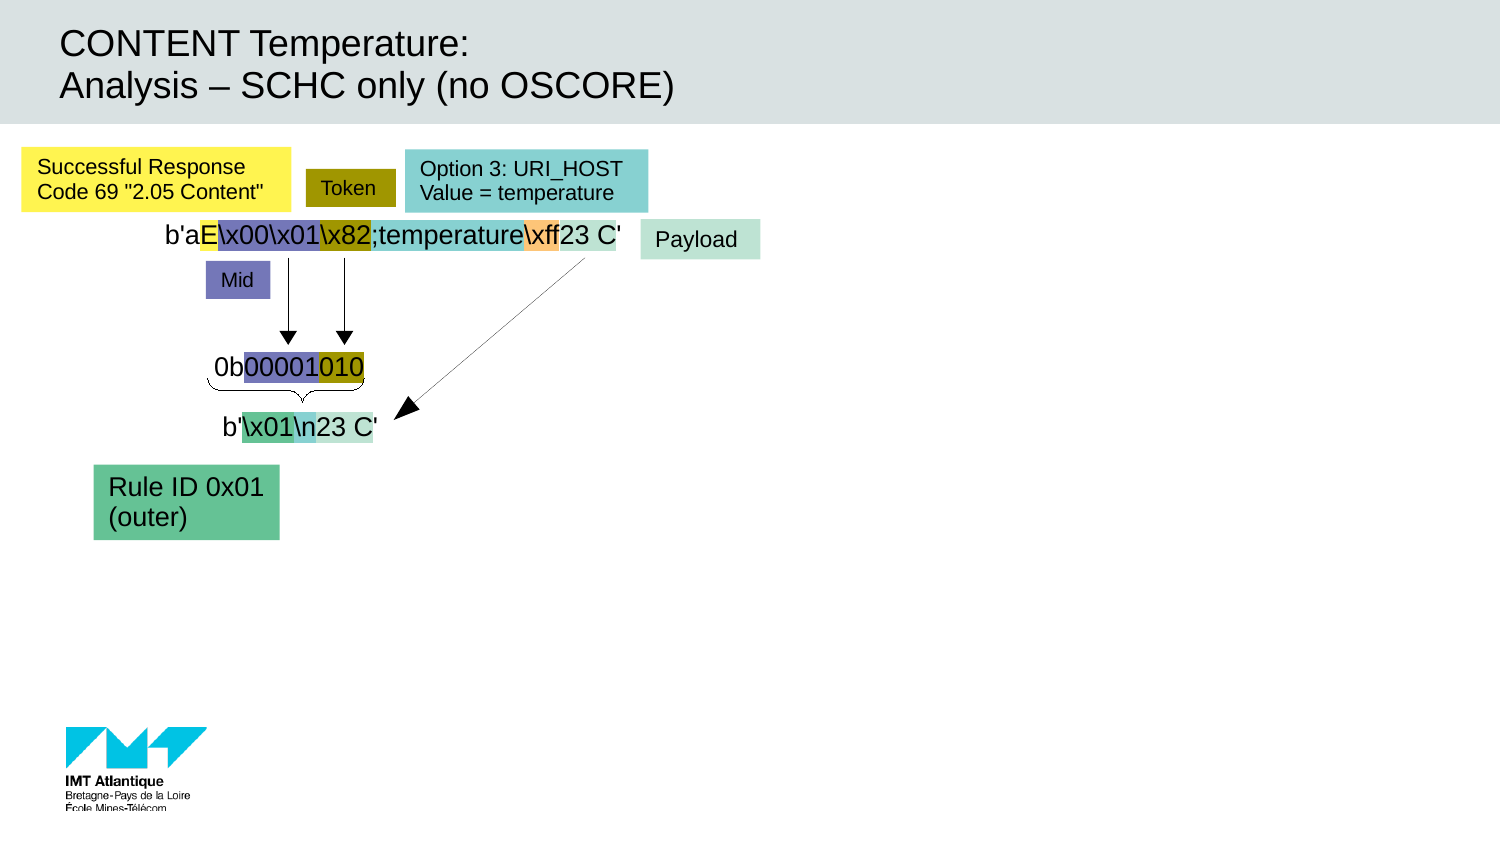

CONTENT Temperature:
Analysis – SCHC only (no OSCORE)
Successful Response
Code 69 "2.05 Content"
Option 3: URI_HOST
Value = temperature
Token
b'aE\x00\x01\x82;temperature\xff23 C'
Payload
Mid
0b00001010
b'\x01\n23 C'
Rule ID 0x01
(outer)